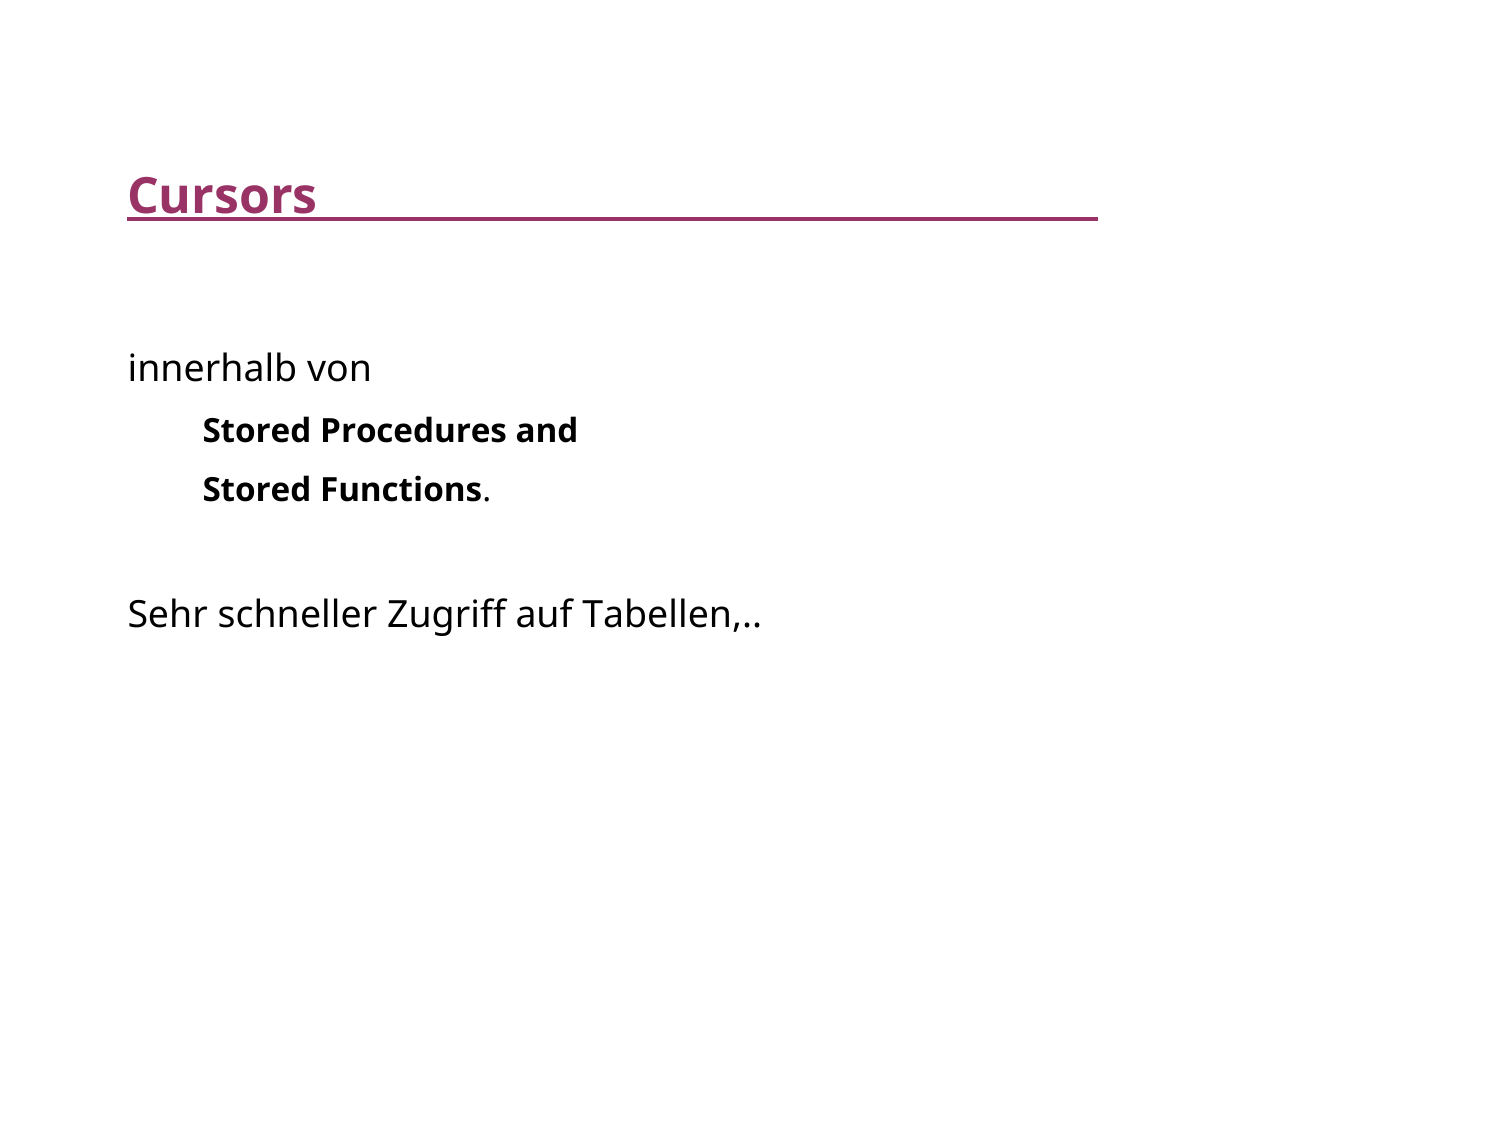

# Cursors
innerhalb von
Stored Procedures and
Stored Functions.
Sehr schneller Zugriff auf Tabellen,..